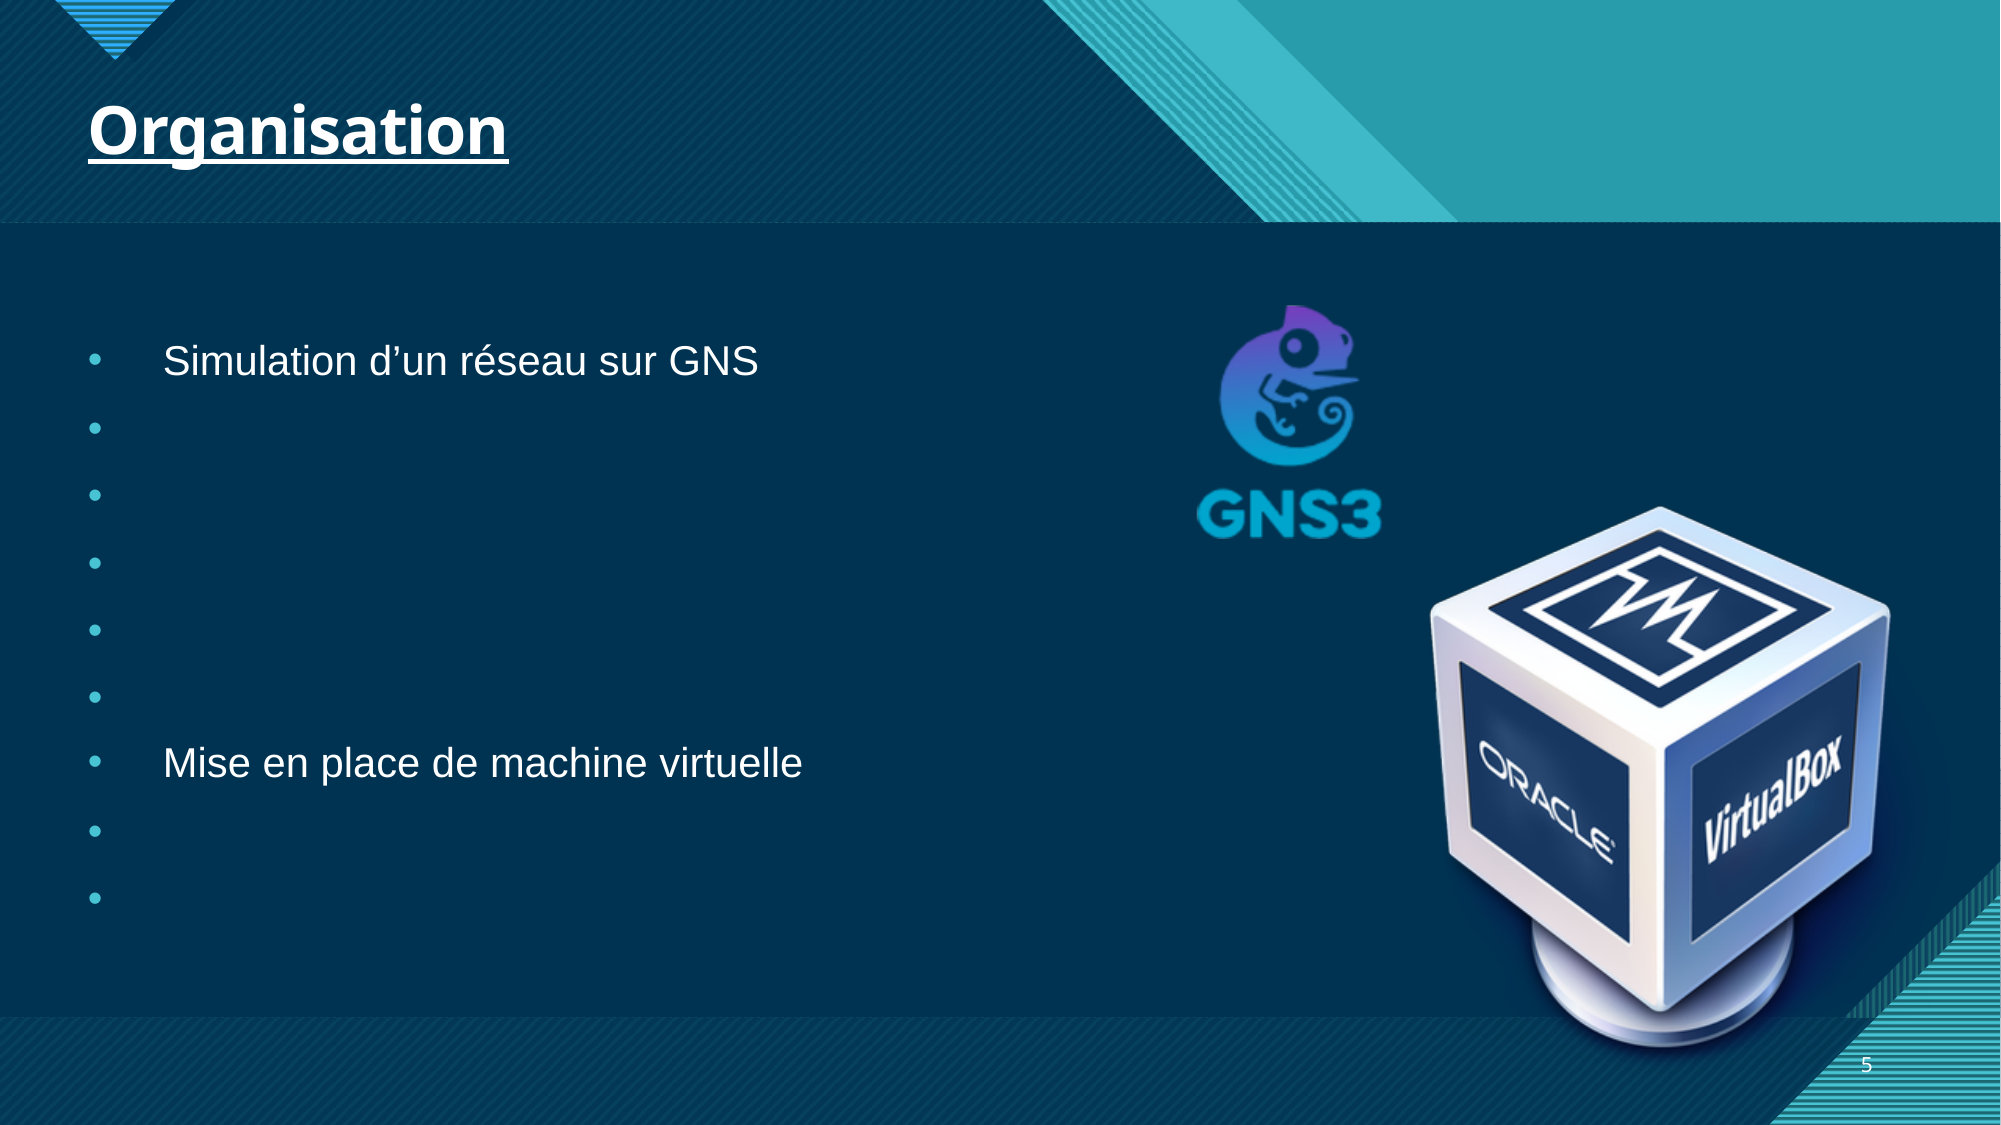

# Organisation
Simulation d’un réseau sur GNS
Mise en place de machine virtuelle